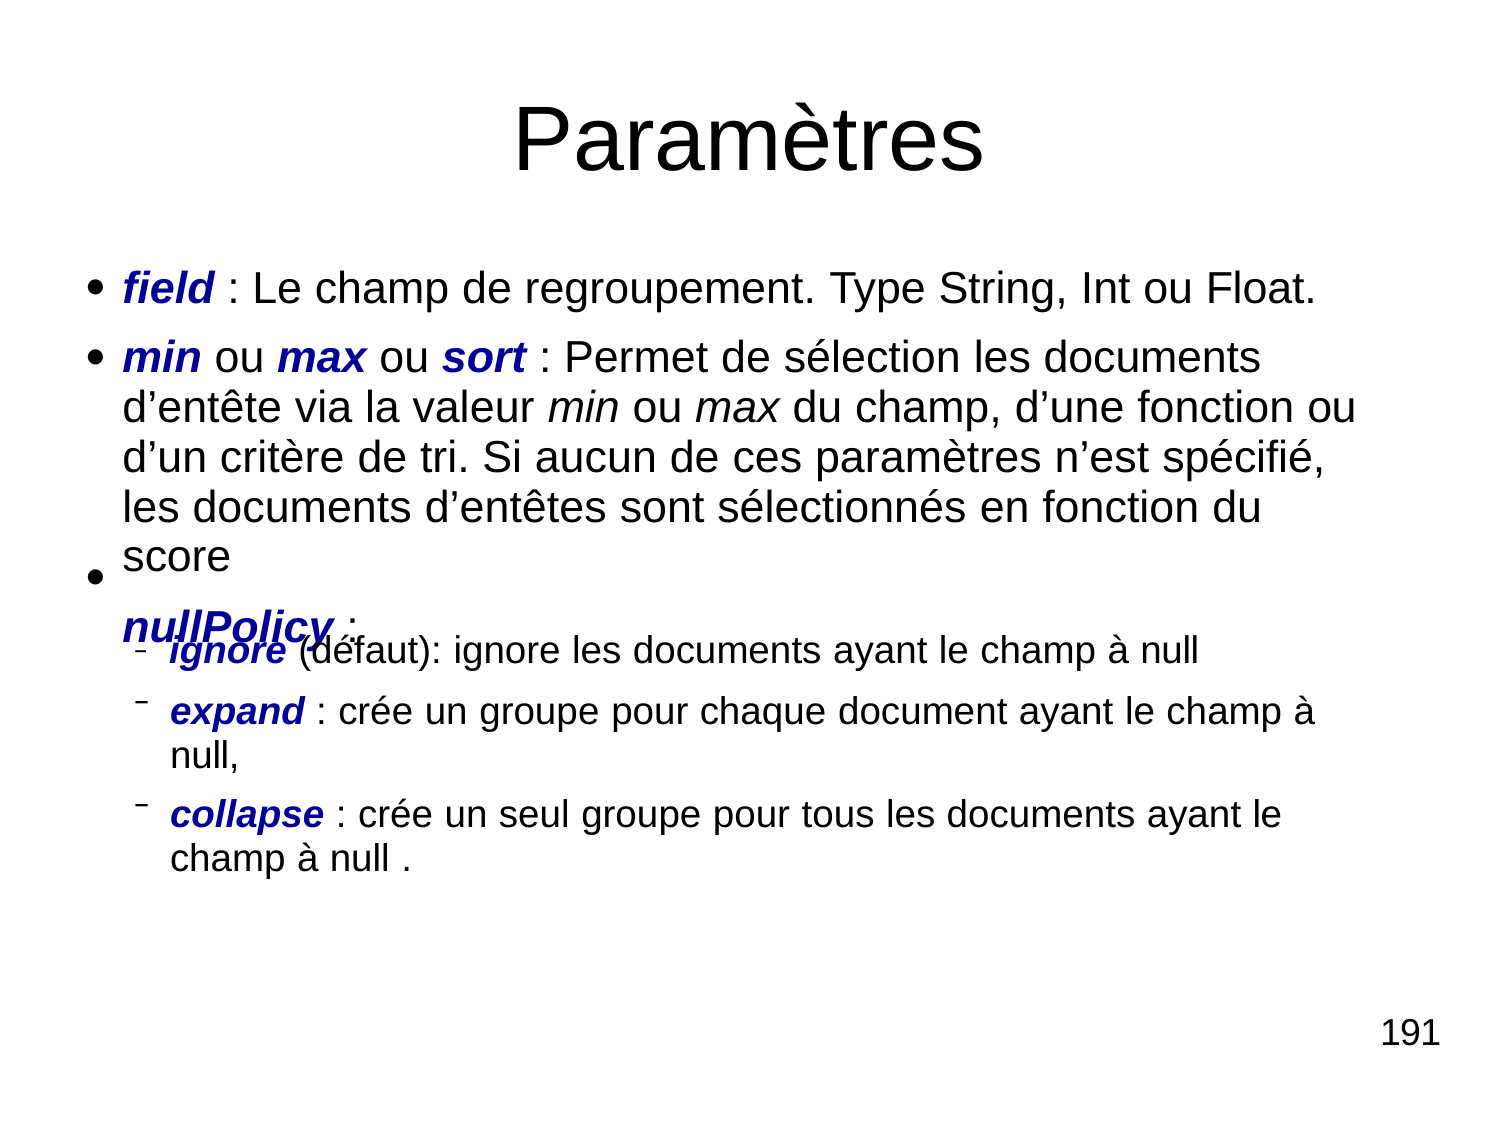

# Paramètres
field : Le champ de regroupement. Type String, Int ou Float.
min ou max ou sort : Permet de sélection les documents d’entête via la valeur min ou max du champ, d’une fonction ou d’un critère de tri. Si aucun de ces paramètres n’est spécifié, les documents d’entêtes sont sélectionnés en fonction du score
nullPolicy :
●
●
●
– ignore (défaut): ignore les documents ayant le champ à null
expand : crée un groupe pour chaque document ayant le champ à null,
collapse : crée un seul groupe pour tous les documents ayant le champ à null .
–
–
191